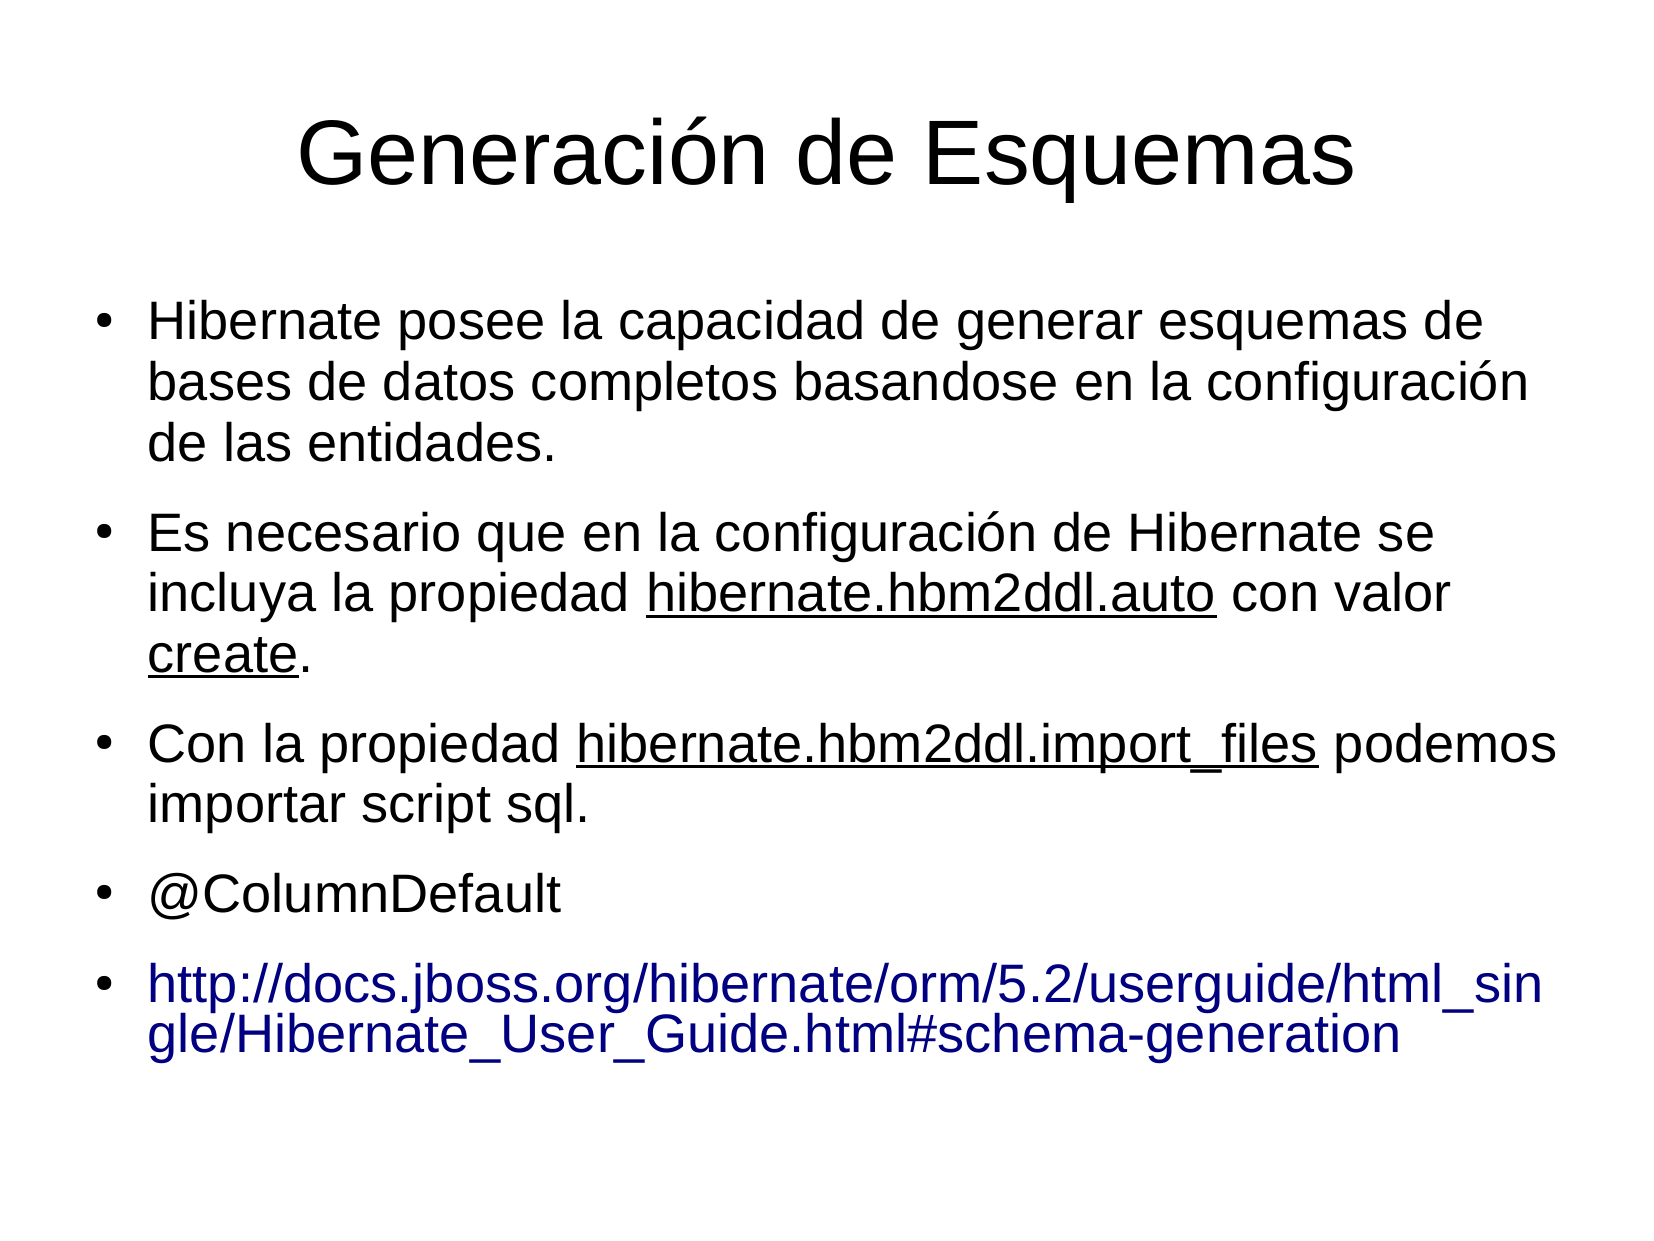

# Generación de Esquemas
Hibernate posee la capacidad de generar esquemas de bases de datos completos basandose en la configuración de las entidades.
Es necesario que en la configuración de Hibernate se incluya la propiedad hibernate.hbm2ddl.auto con valor create.
Con la propiedad hibernate.hbm2ddl.import_files podemos importar script sql.
@ColumnDefault
http://docs.jboss.org/hibernate/orm/5.2/userguide/html_single/Hibernate_User_Guide.html#schema-generation